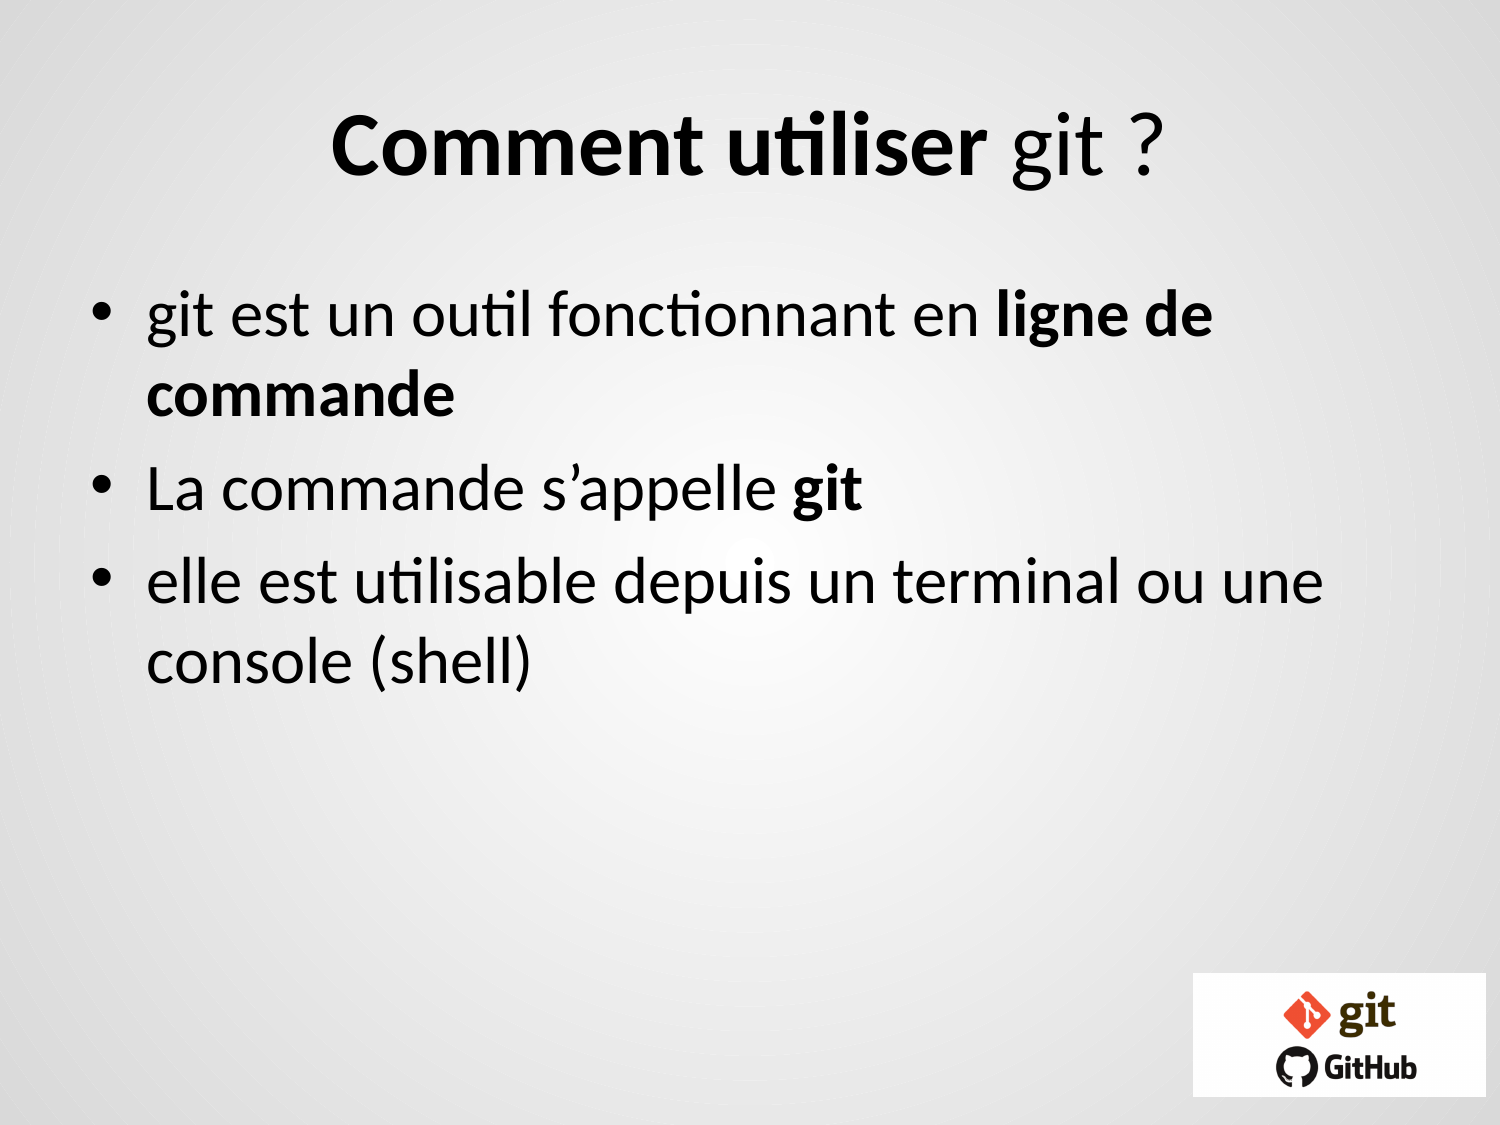

# Comment utiliser git ?
git est un outil fonctionnant en ligne de commande
La commande s’appelle git
elle est utilisable depuis un terminal ou une console (shell)